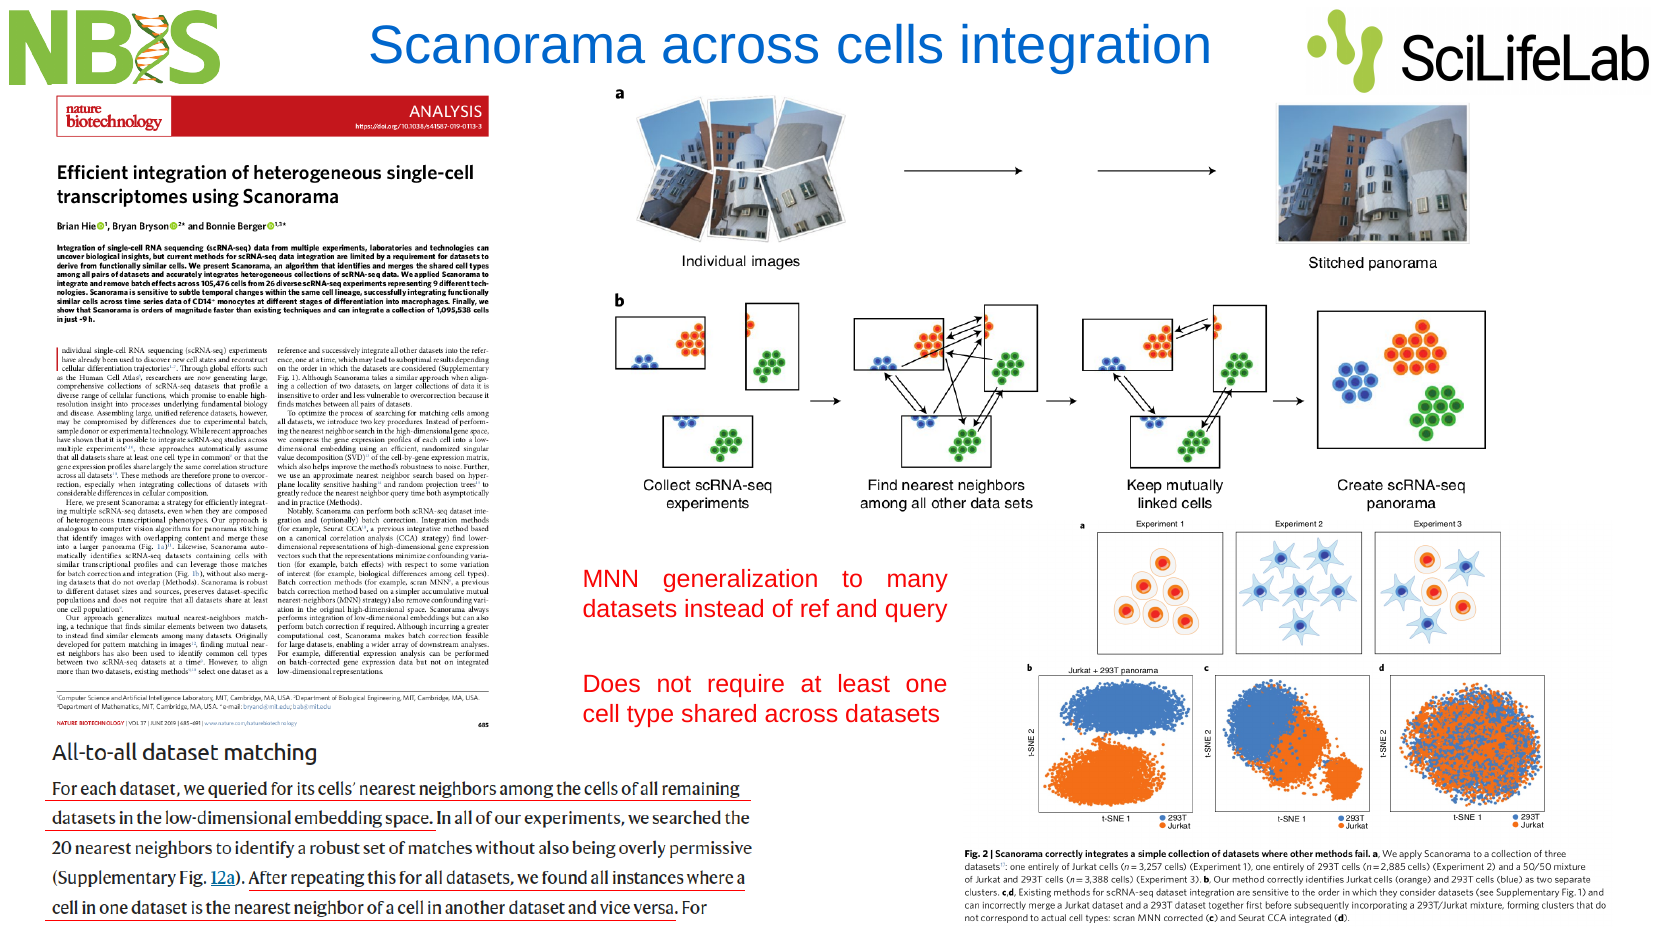

Scanorama across cells integration
MNN generalization to many
datasets instead of ref and query
Does not require at least one
cell type shared across datasets